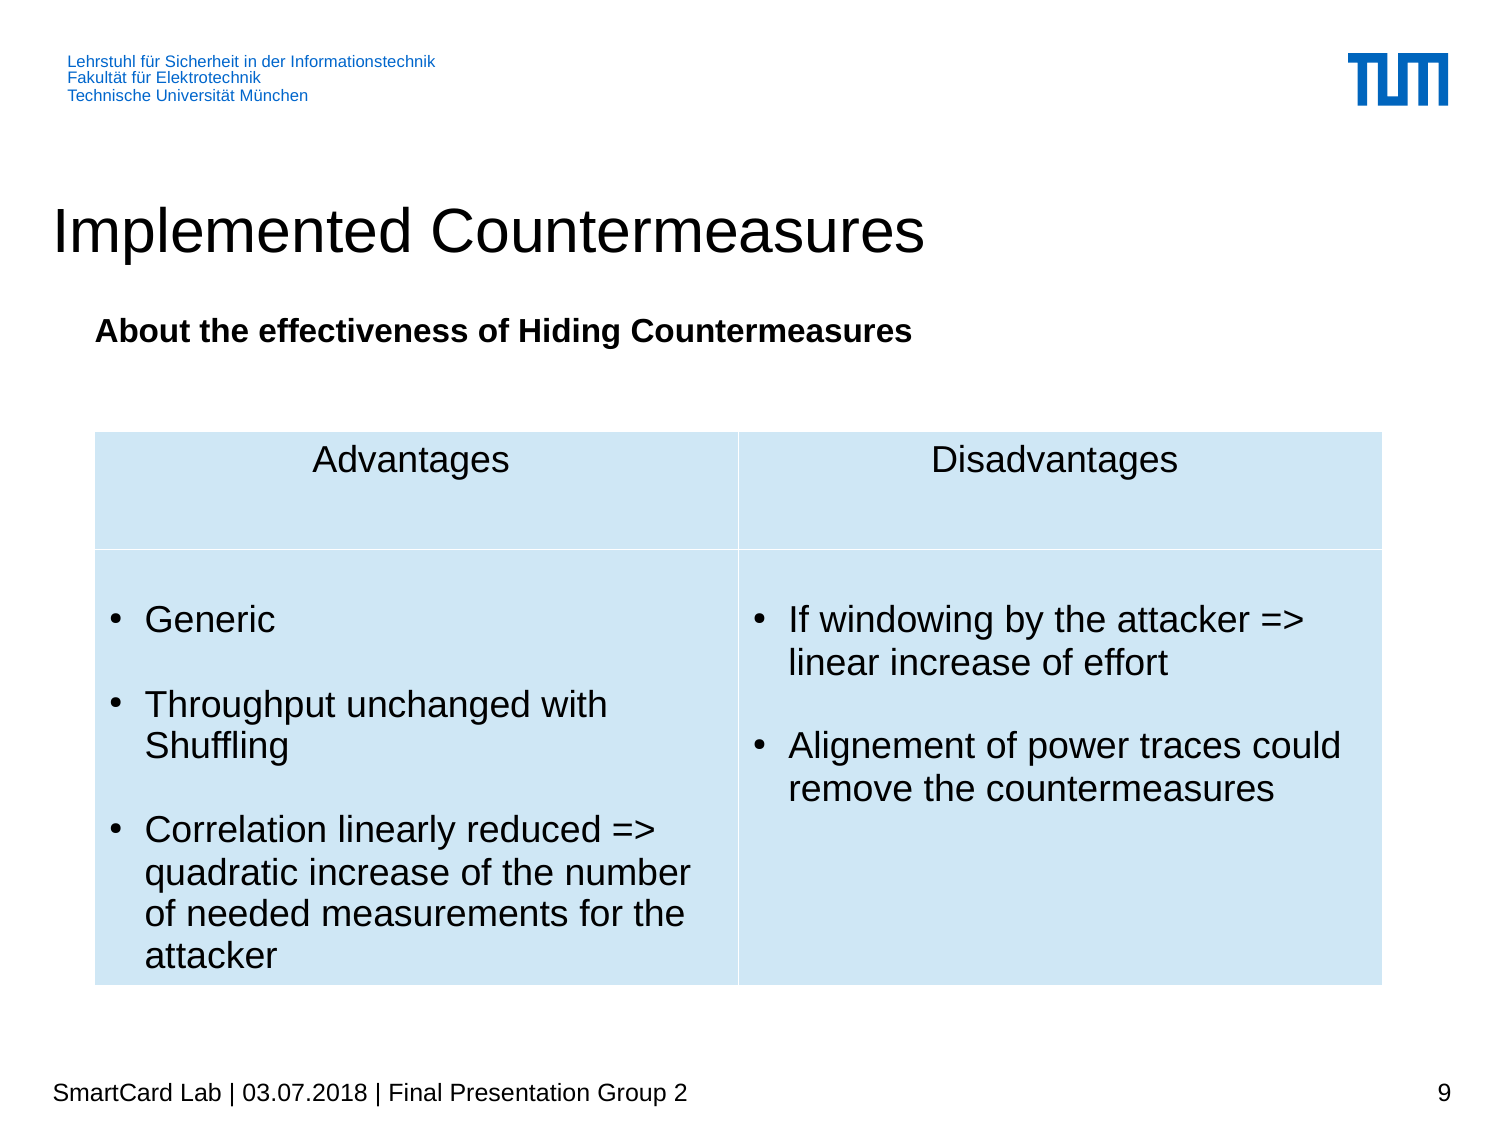

# Implemented Countermeasures
About the effectiveness of Hiding Countermeasures
| Advantages | Disadvantages |
| --- | --- |
| Generic Throughput unchanged with Shuffling Correlation linearly reduced => quadratic increase of the number of needed measurements for the attacker | If windowing by the attacker => linear increase of effort Alignement of power traces could remove the countermeasures |
SmartCard Lab | 03.07.2018 | Final Presentation Group 2
9